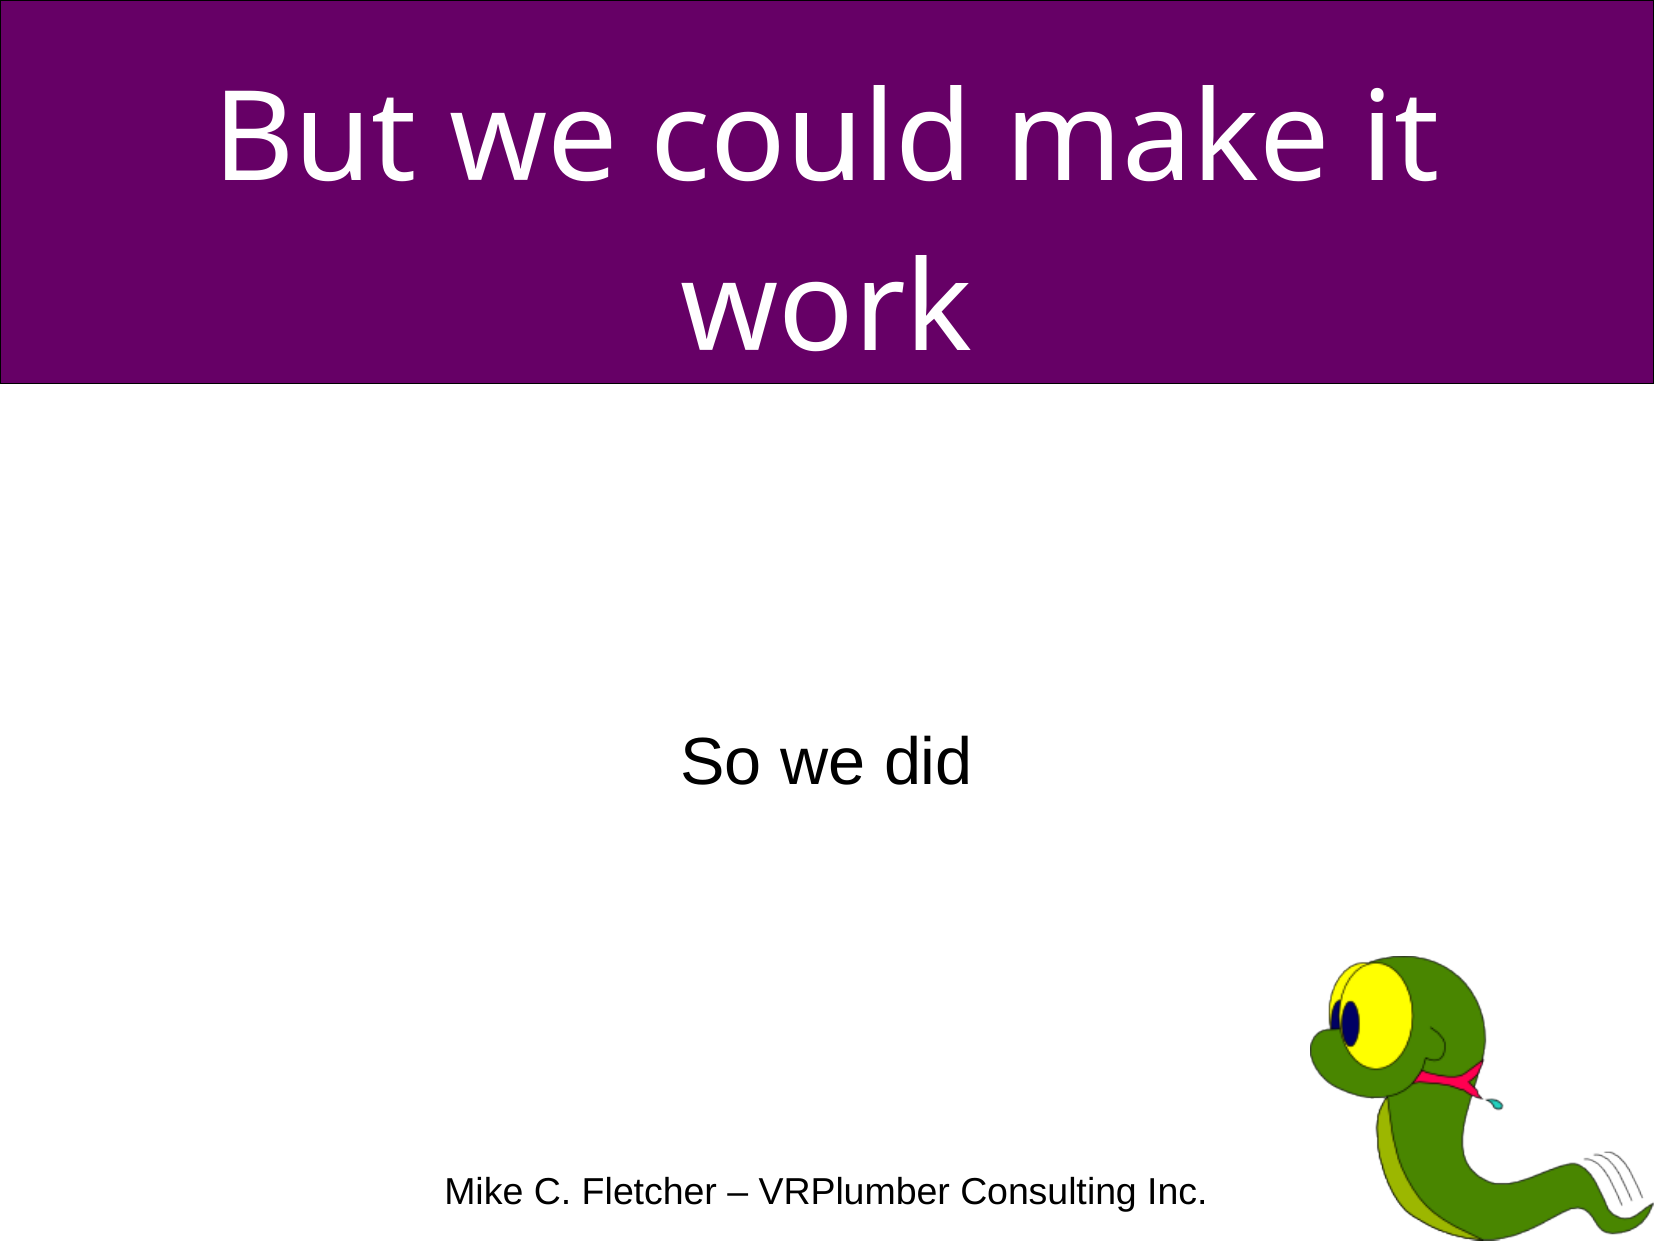

# But we could make it work
So we did